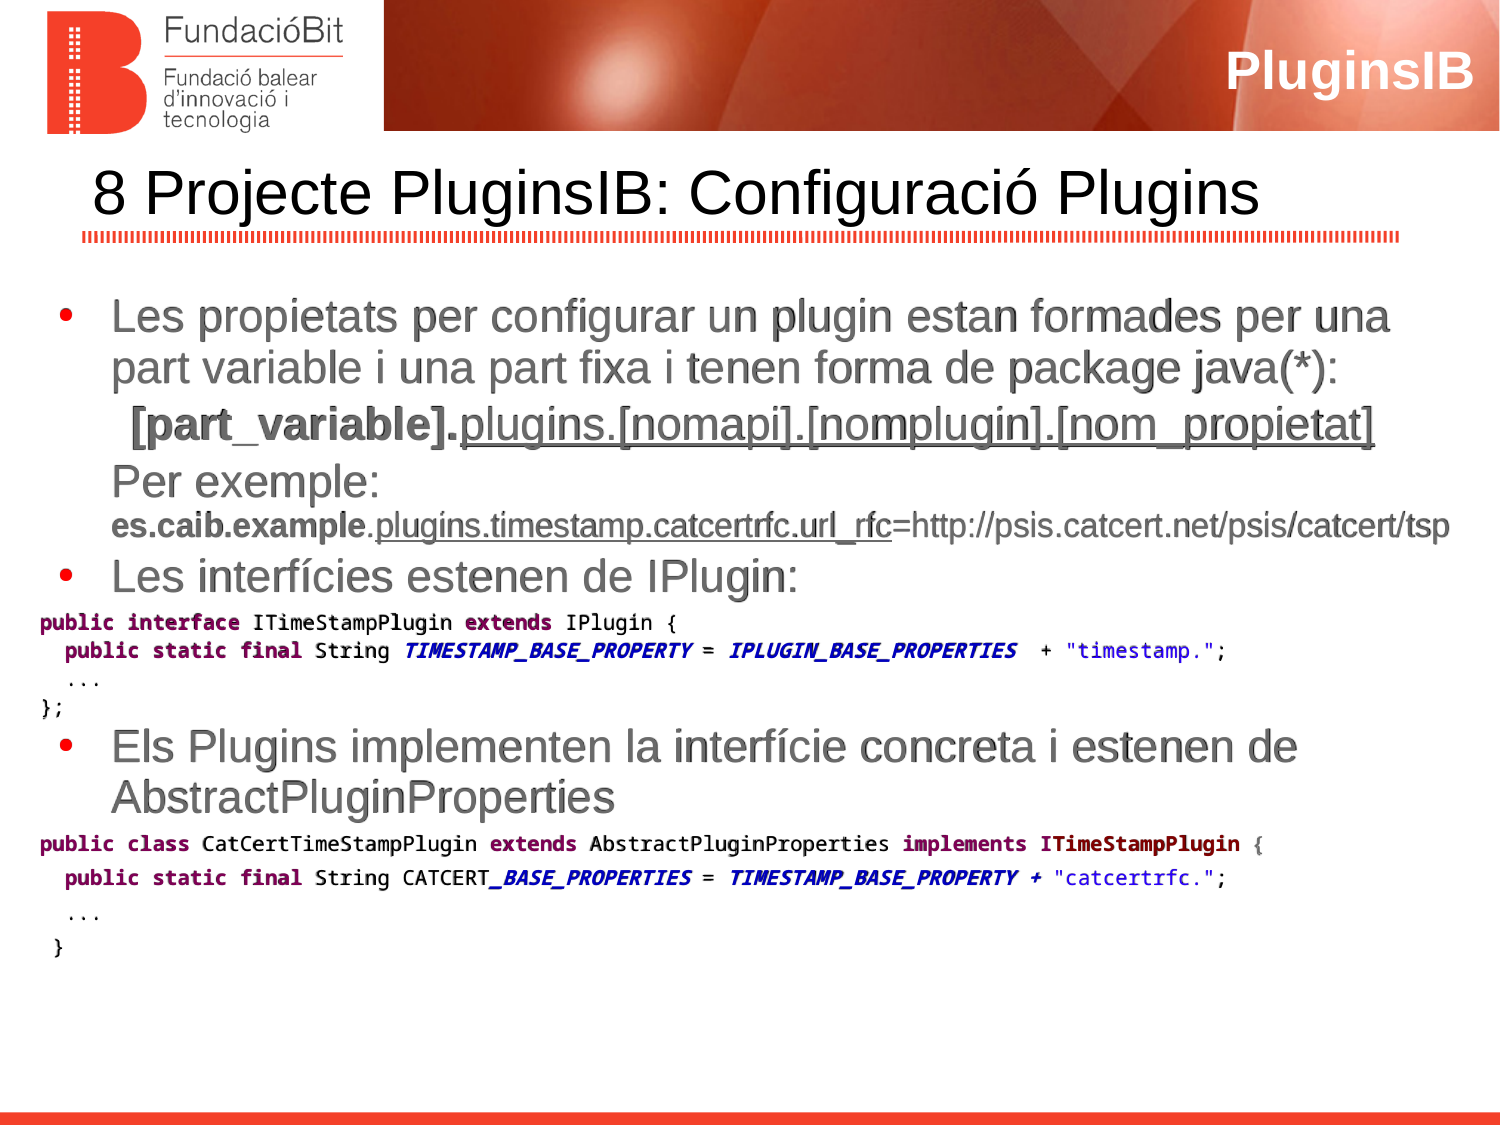

# PluginsIB
 8 Projecte PluginsIB: Configuració Plugins
Les propietats per configurar un plugin estan formades per una part variable i una part fixa i tenen forma de package java(*):
[part_variable].plugins.[nomapi].[nomplugin].[nom_propietat]
Per exemple: es.caib.example.plugins.timestamp.catcertrfc.url_rfc=http://psis.catcert.net/psis/catcert/tsp
Les interfícies estenen de IPlugin:
public interface ITimeStampPlugin extends IPlugin {
 public static final String TIMESTAMP_BASE_PROPERTY = IPLUGIN_BASE_PROPERTIES + "timestamp.";
 ...
};
Els Plugins implementen la interfície concreta i estenen de AbstractPluginProperties
public class CatCertTimeStampPlugin extends AbstractPluginProperties implements ITimeStampPlugin {
 public static final String CATCERT_BASE_PROPERTIES = TIMESTAMP_BASE_PROPERTY + "catcertrfc.";
 ...
 }